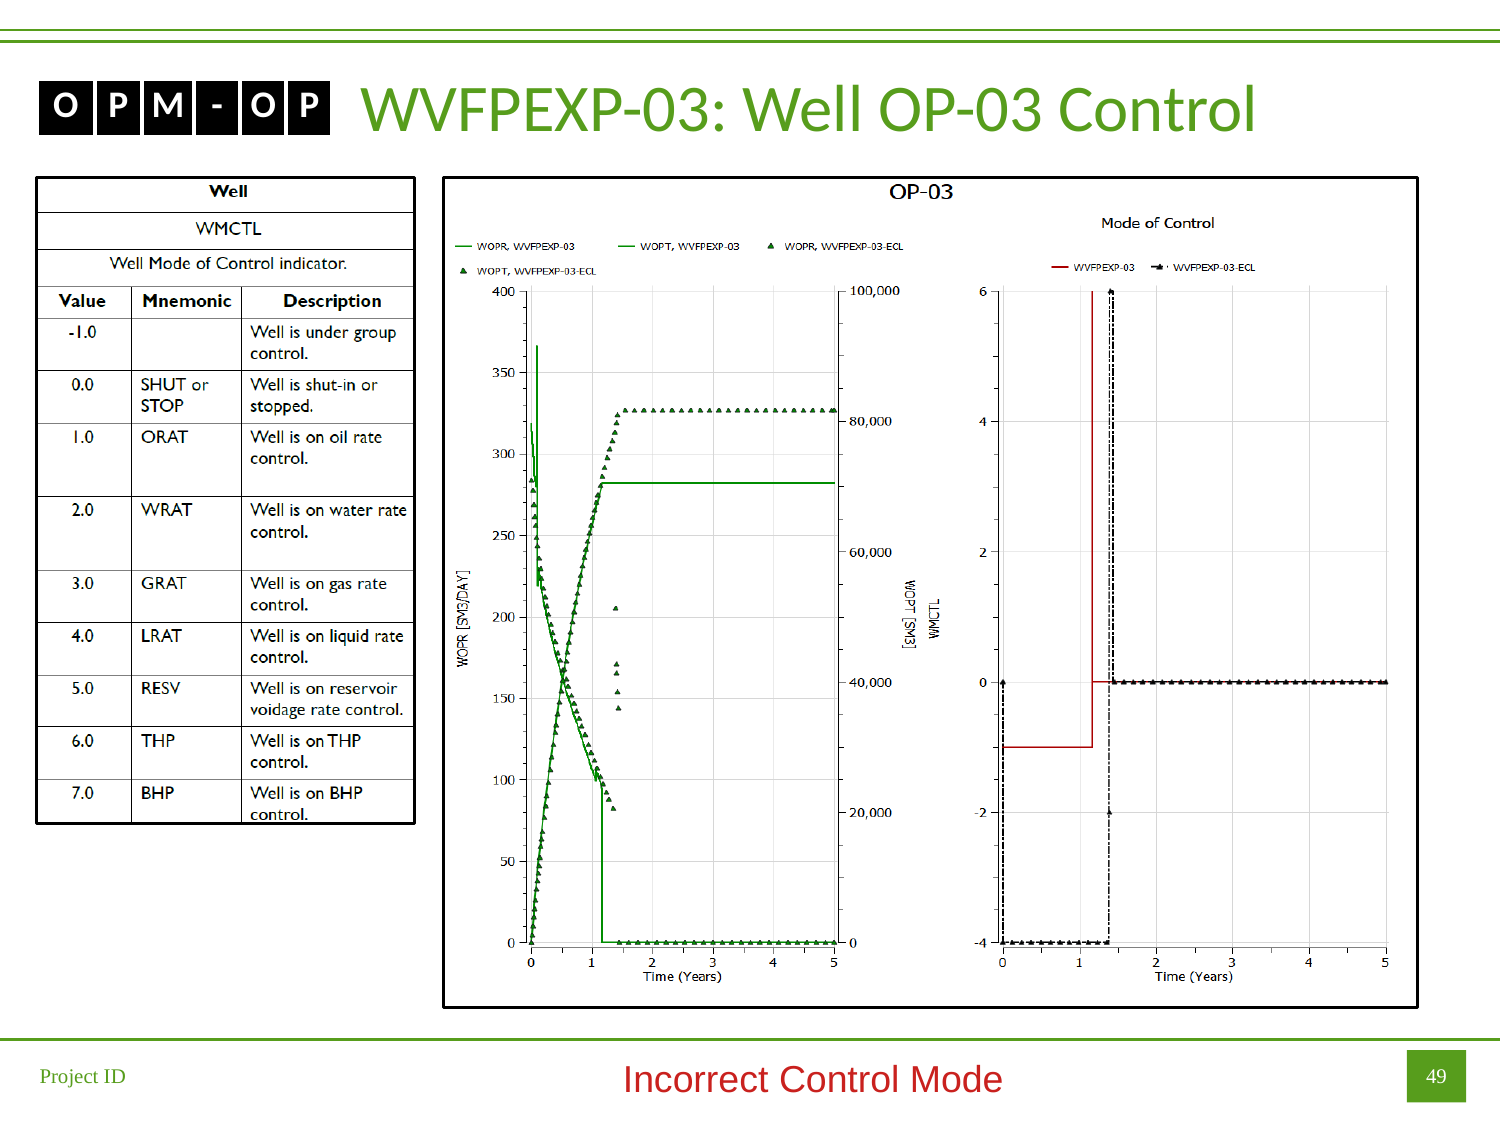

# WVFPEXP-03: Well OP-03 Control
Project ID
49
Incorrect Control Mode